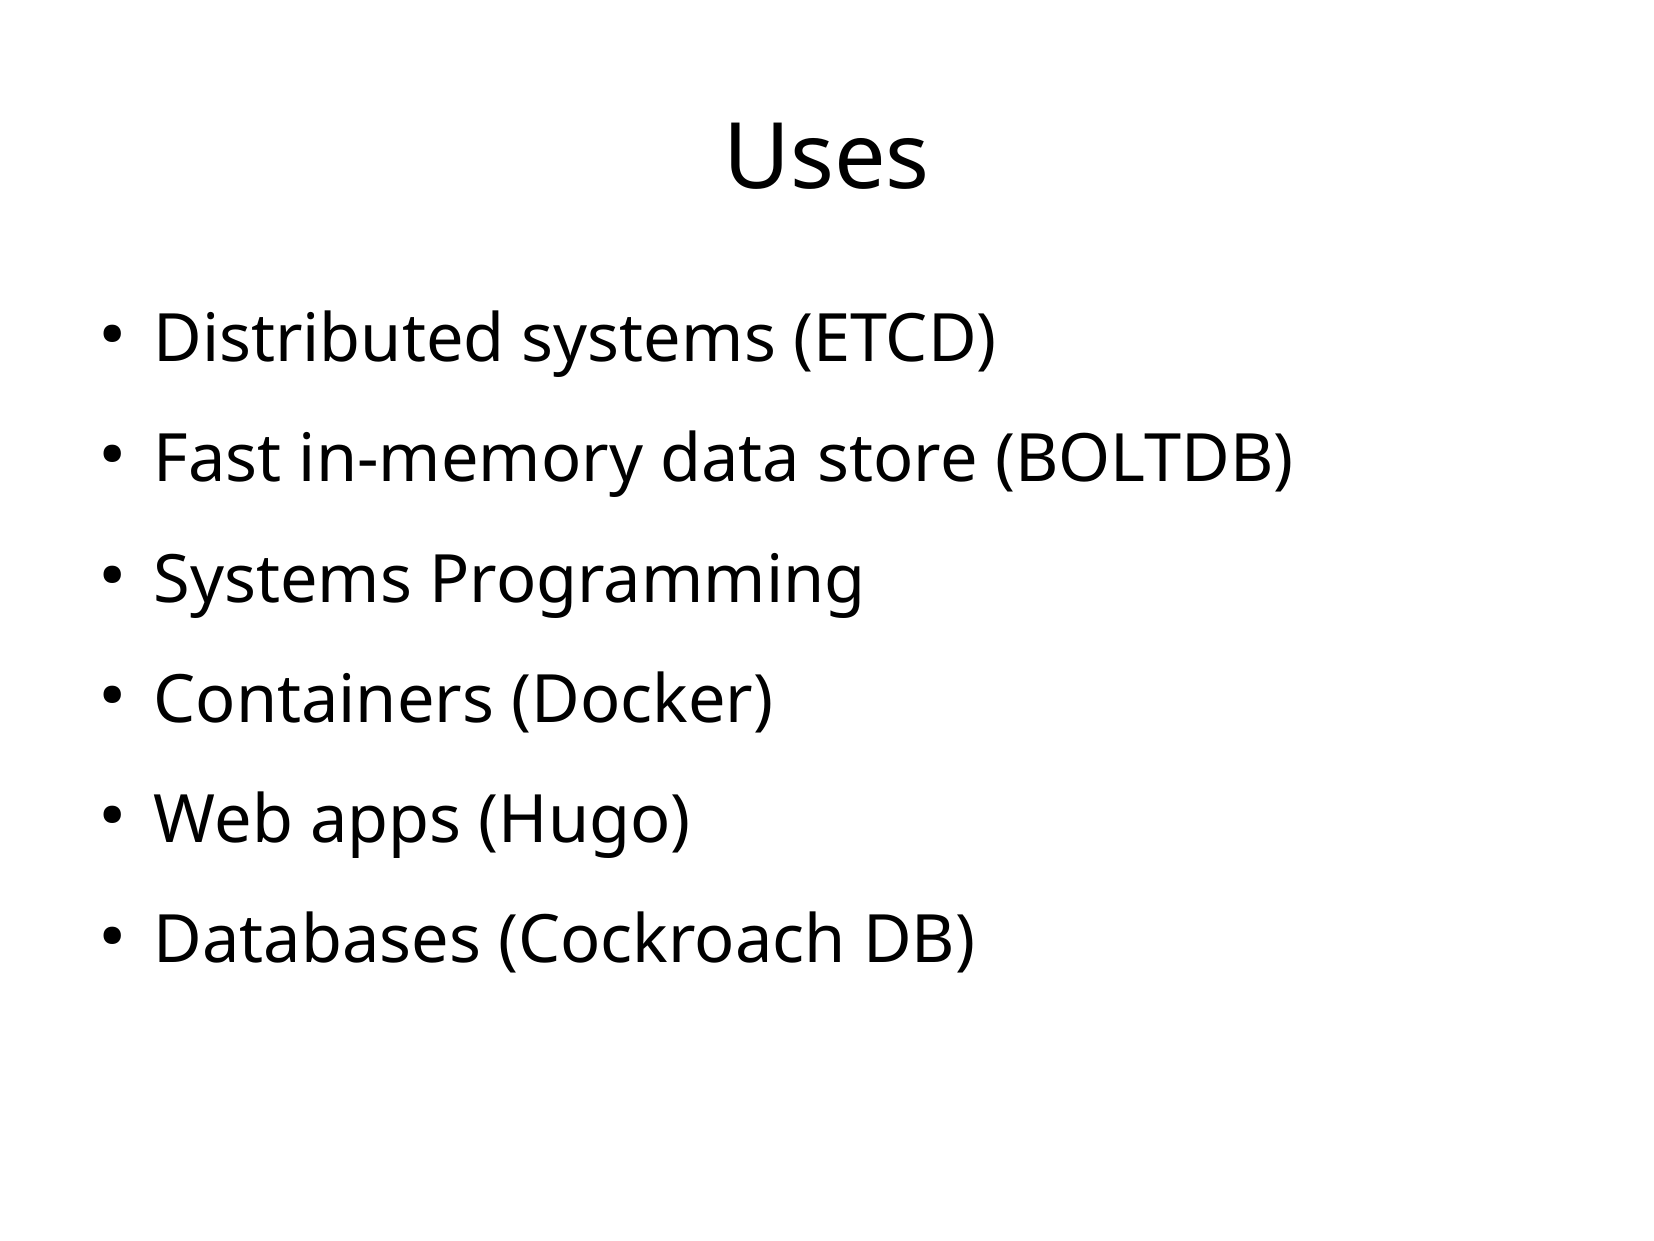

# Uses
Distributed systems (ETCD)
Fast in-memory data store (BOLTDB)
Systems Programming
Containers (Docker)
Web apps (Hugo)
Databases (Cockroach DB)